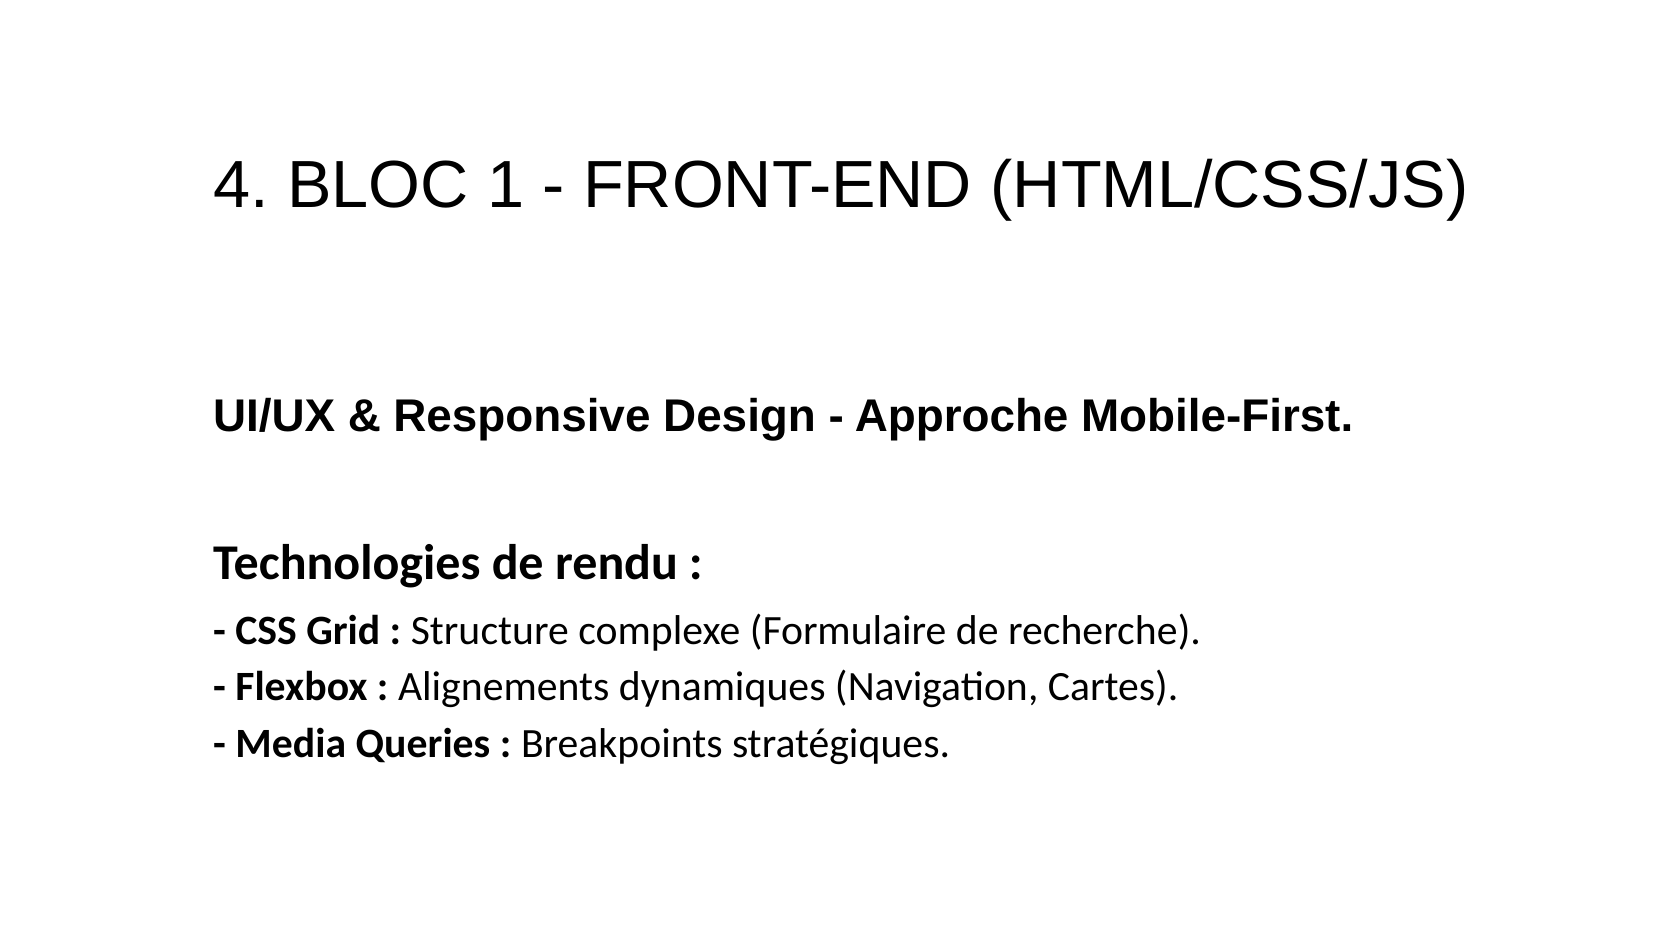

# 4. BLOC 1 - FRONT-END (HTML/CSS/JS)
UI/UX & Responsive Design - Approche Mobile-First.
Technologies de rendu :
- CSS Grid : Structure complexe (Formulaire de recherche).
- Flexbox : Alignements dynamiques (Navigation, Cartes).
- Media Queries : Breakpoints stratégiques.